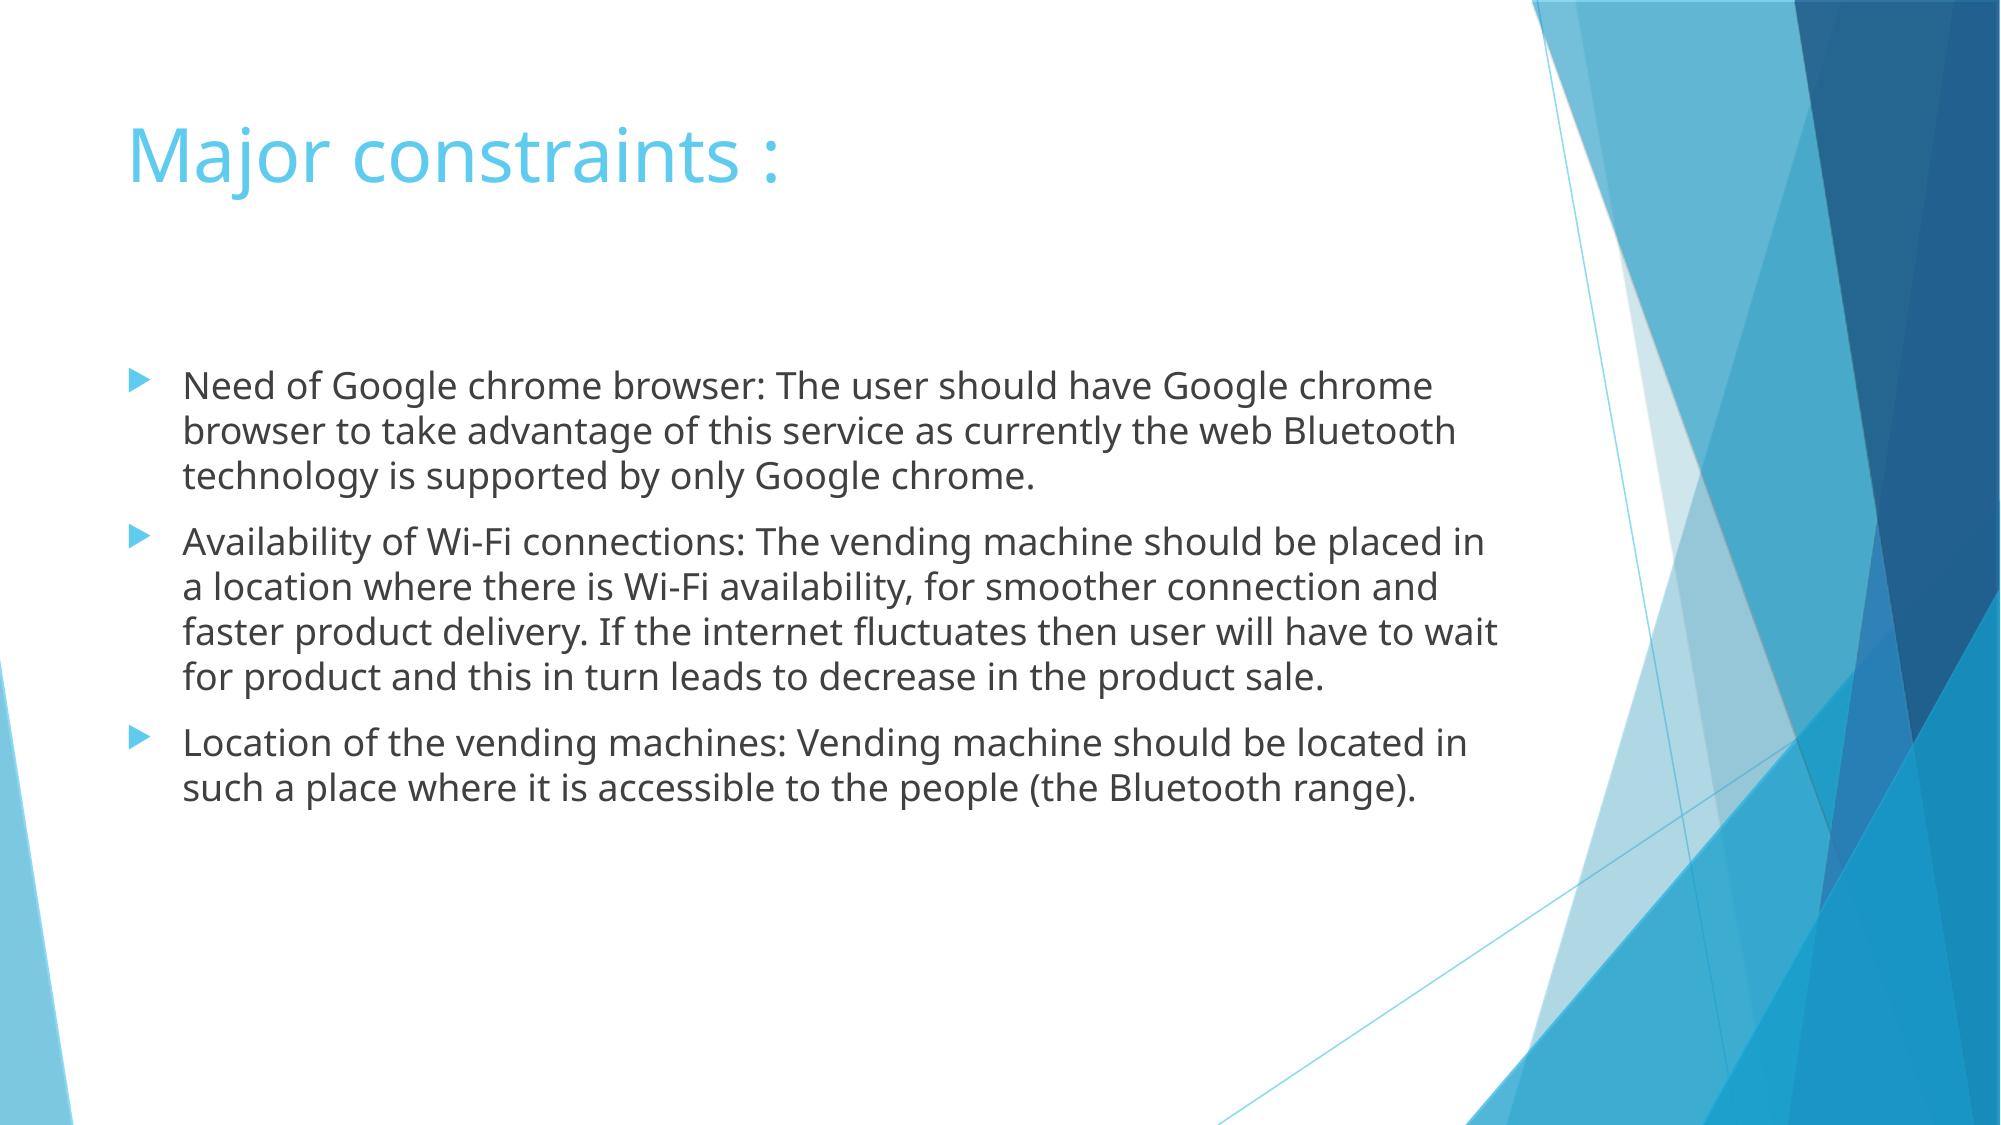

# Major constraints :
Need of Google chrome browser: The user should have Google chrome browser to take advantage of this service as currently the web Bluetooth technology is supported by only Google chrome.
Availability of Wi-Fi connections: The vending machine should be placed in a location where there is Wi-Fi availability, for smoother connection and faster product delivery. If the internet ﬂuctuates then user will have to wait for product and this in turn leads to decrease in the product sale.
Location of the vending machines: Vending machine should be located in such a place where it is accessible to the people (the Bluetooth range).